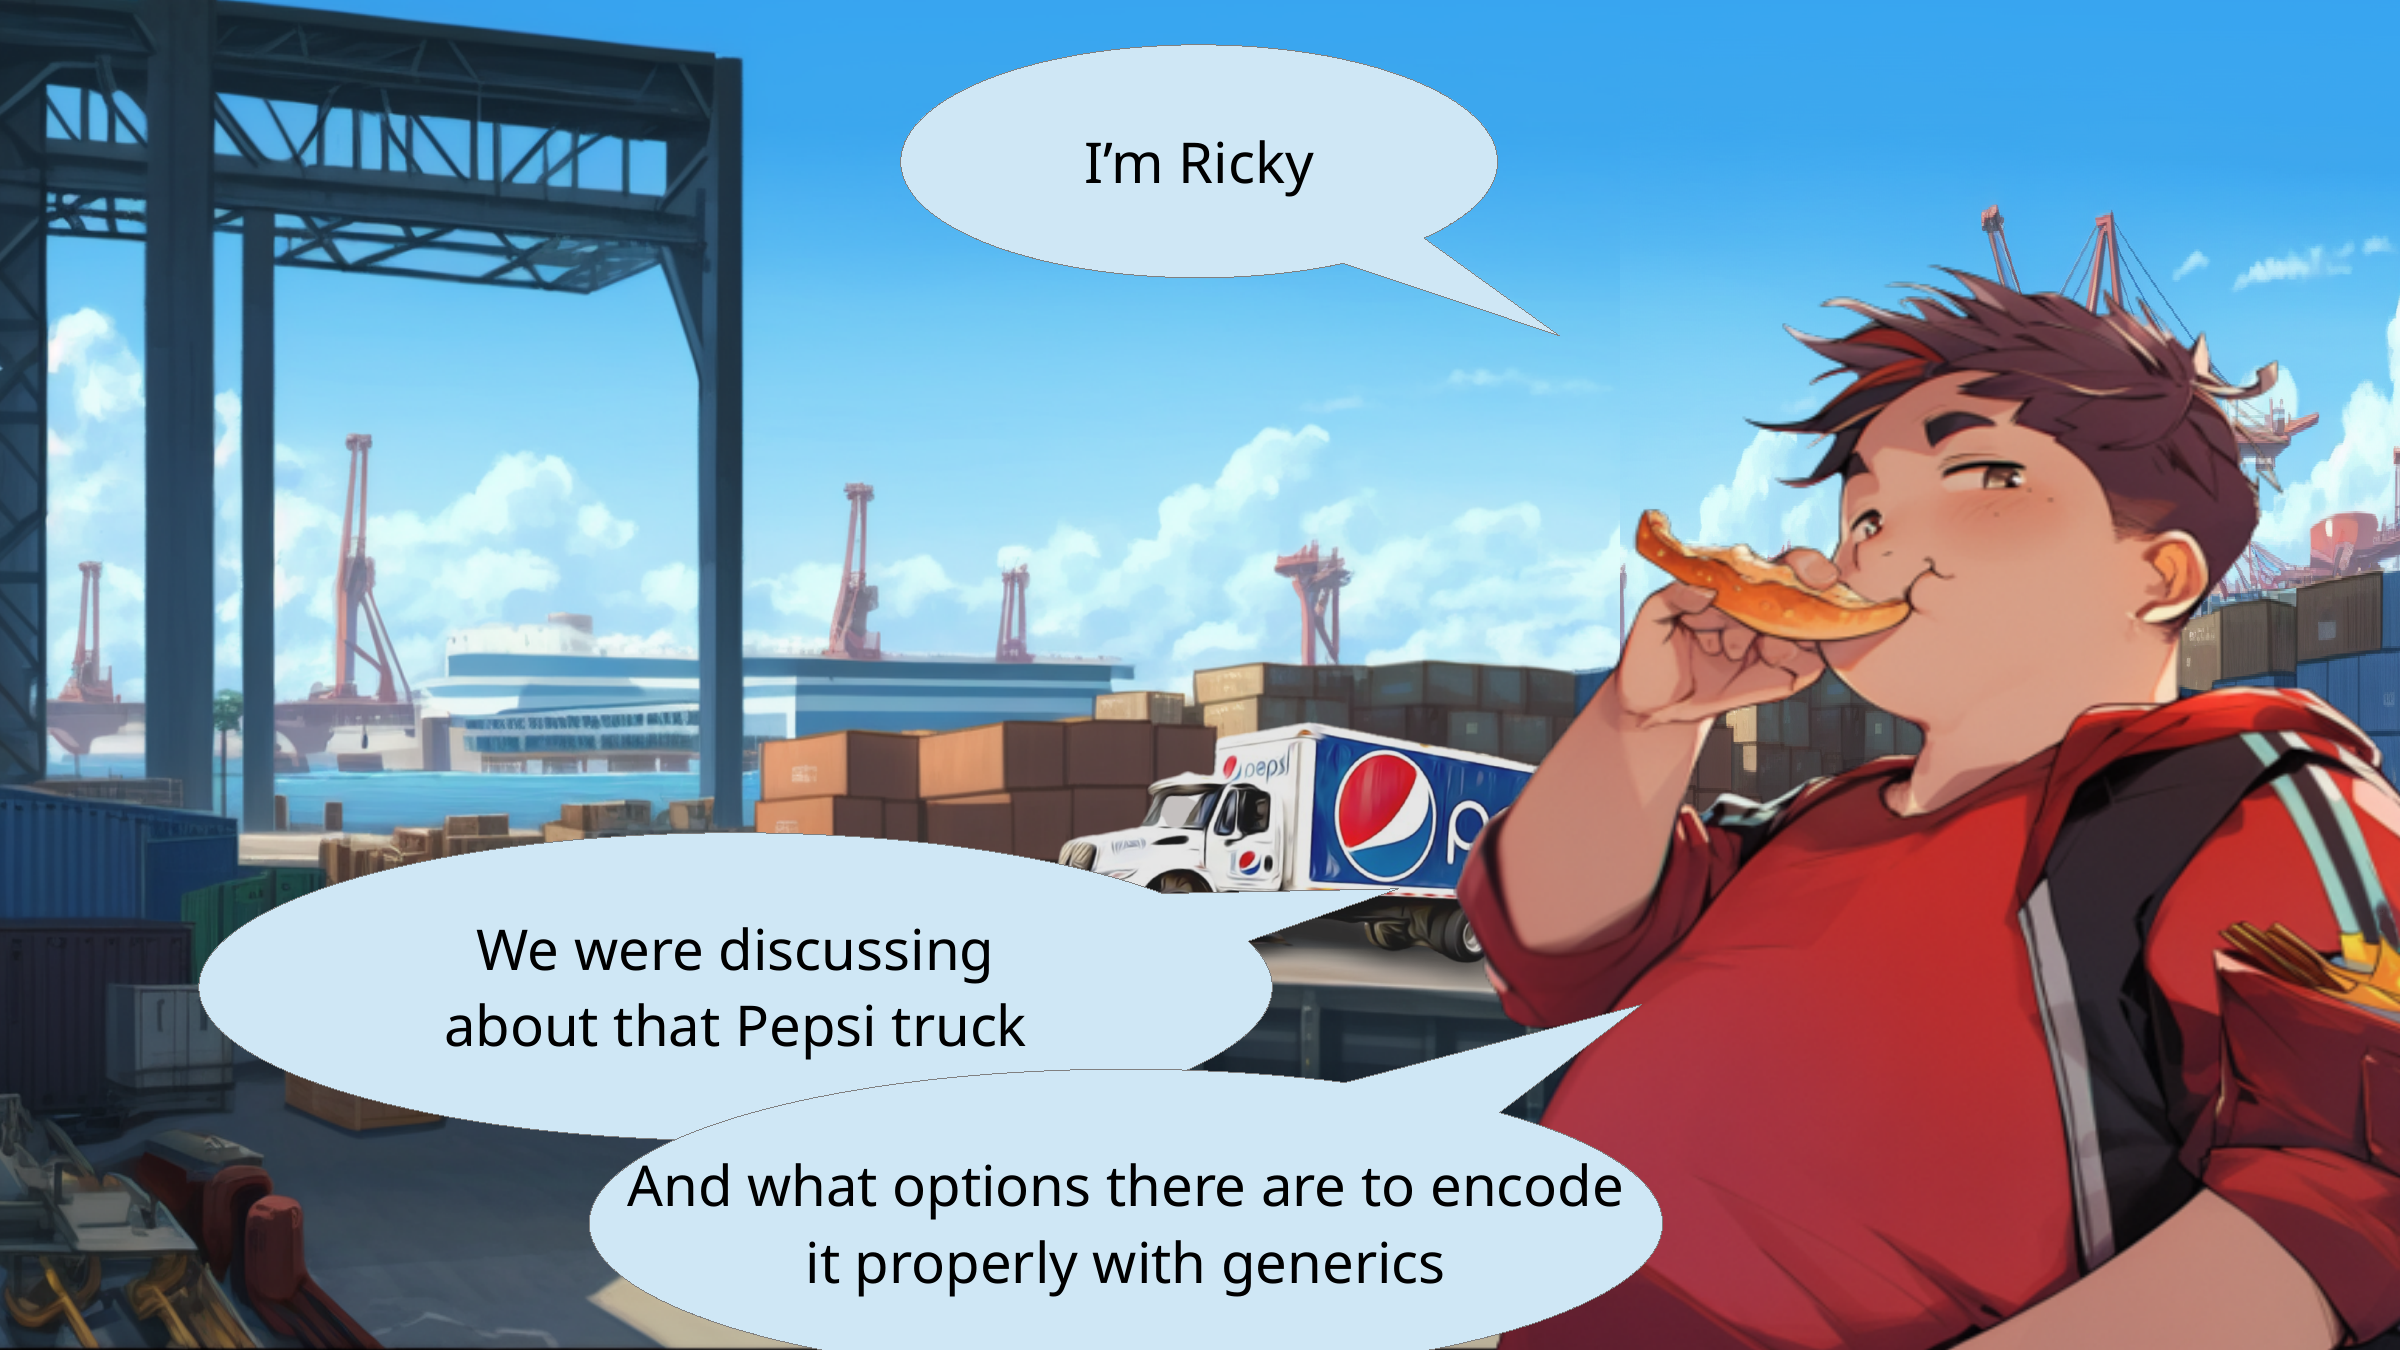

I’m Ricky
We were discussing
about that Pepsi truck
And what options there are to encode
it properly with generics